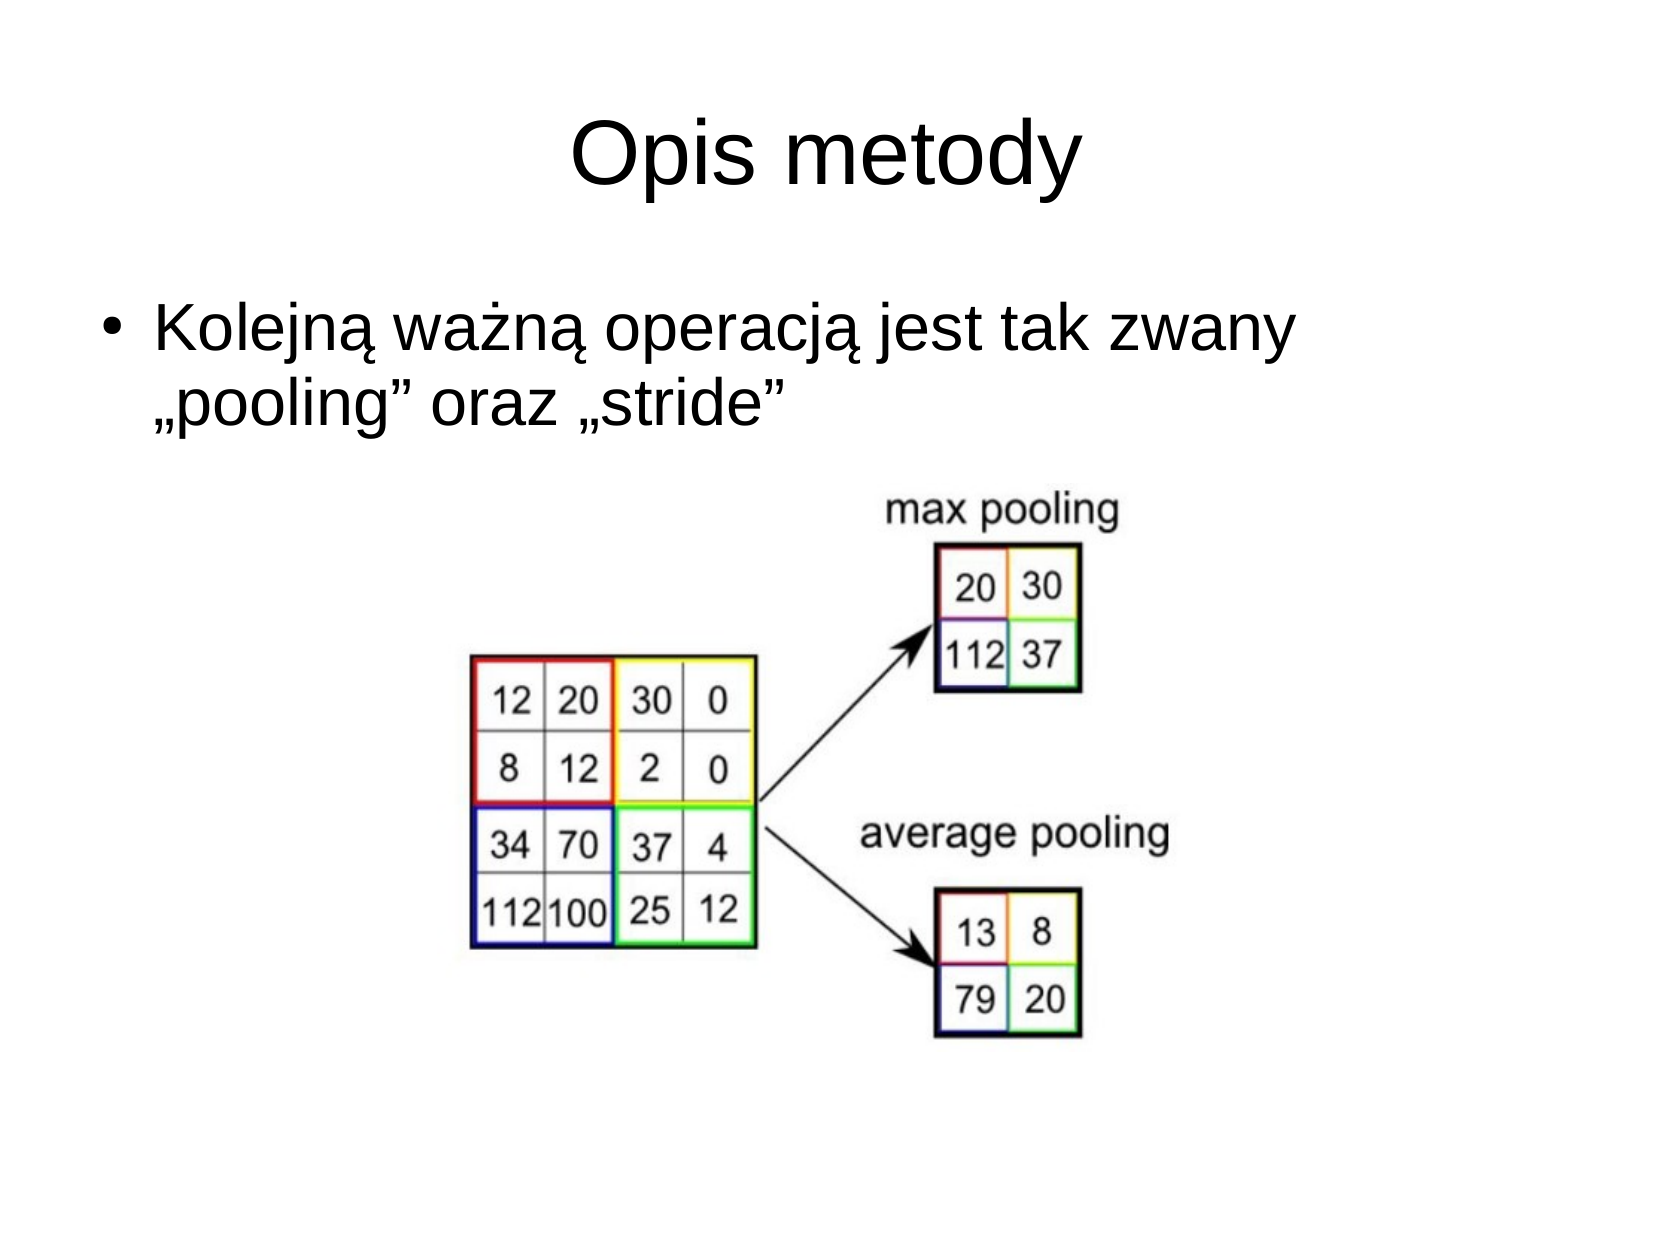

# Opis metody
Kolejną ważną operacją jest tak zwany „pooling” oraz „stride”